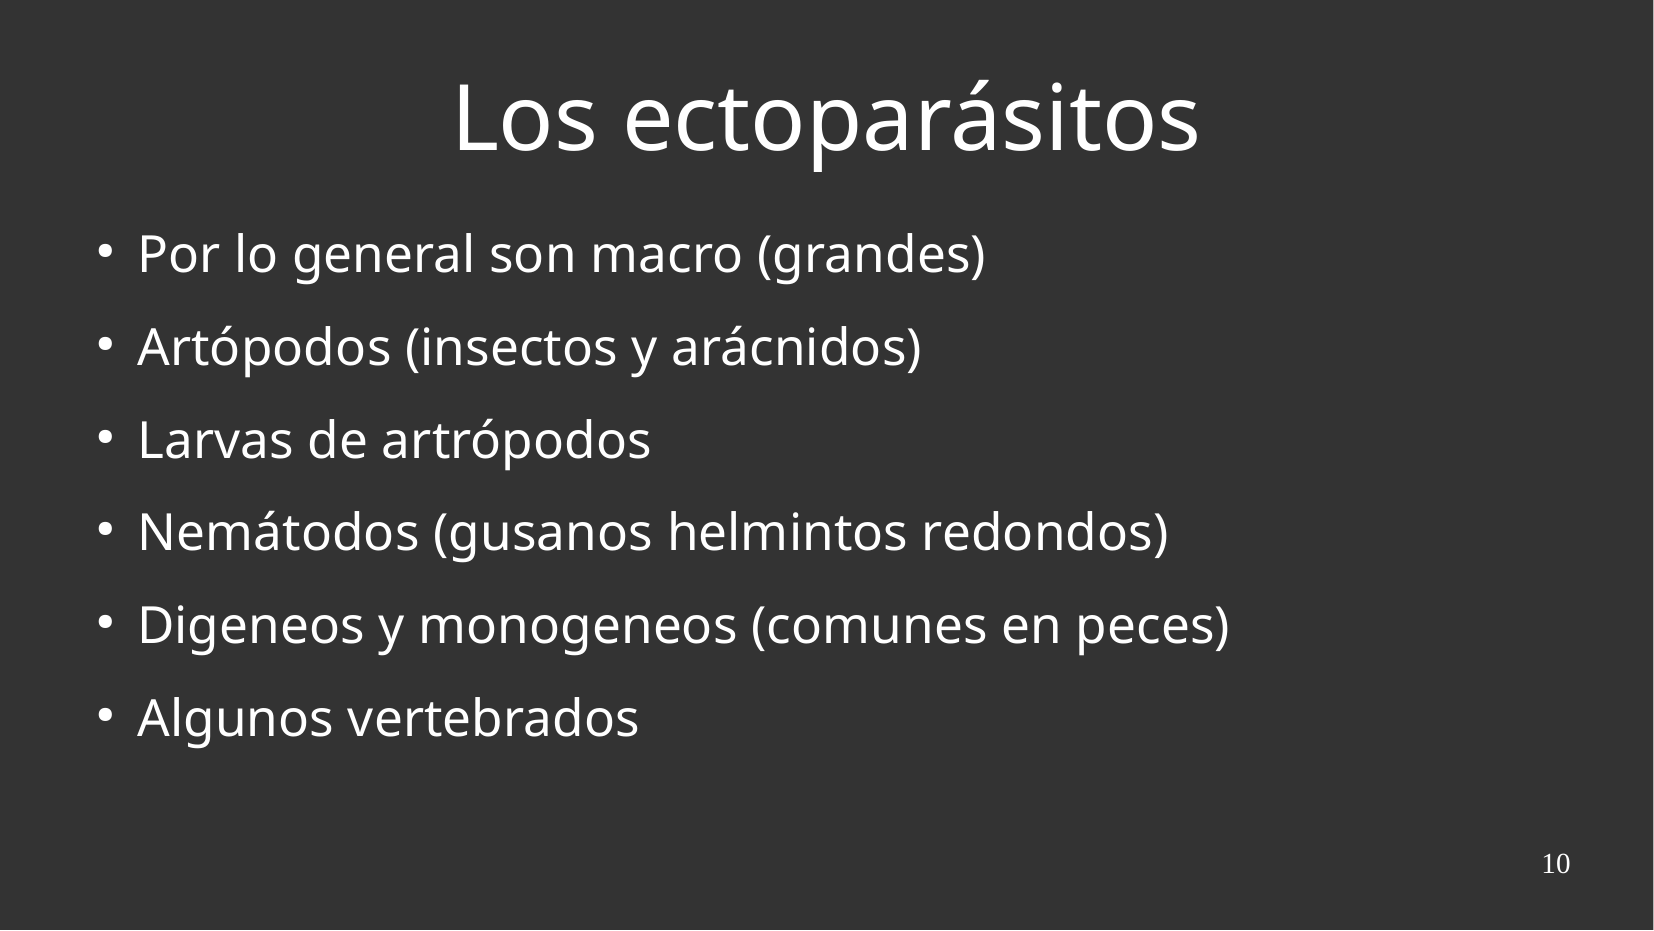

# Los ectoparásitos
Por lo general son macro (grandes)
Artópodos (insectos y arácnidos)
Larvas de artrópodos
Nemátodos (gusanos helmintos redondos)
Digeneos y monogeneos (comunes en peces)
Algunos vertebrados
10